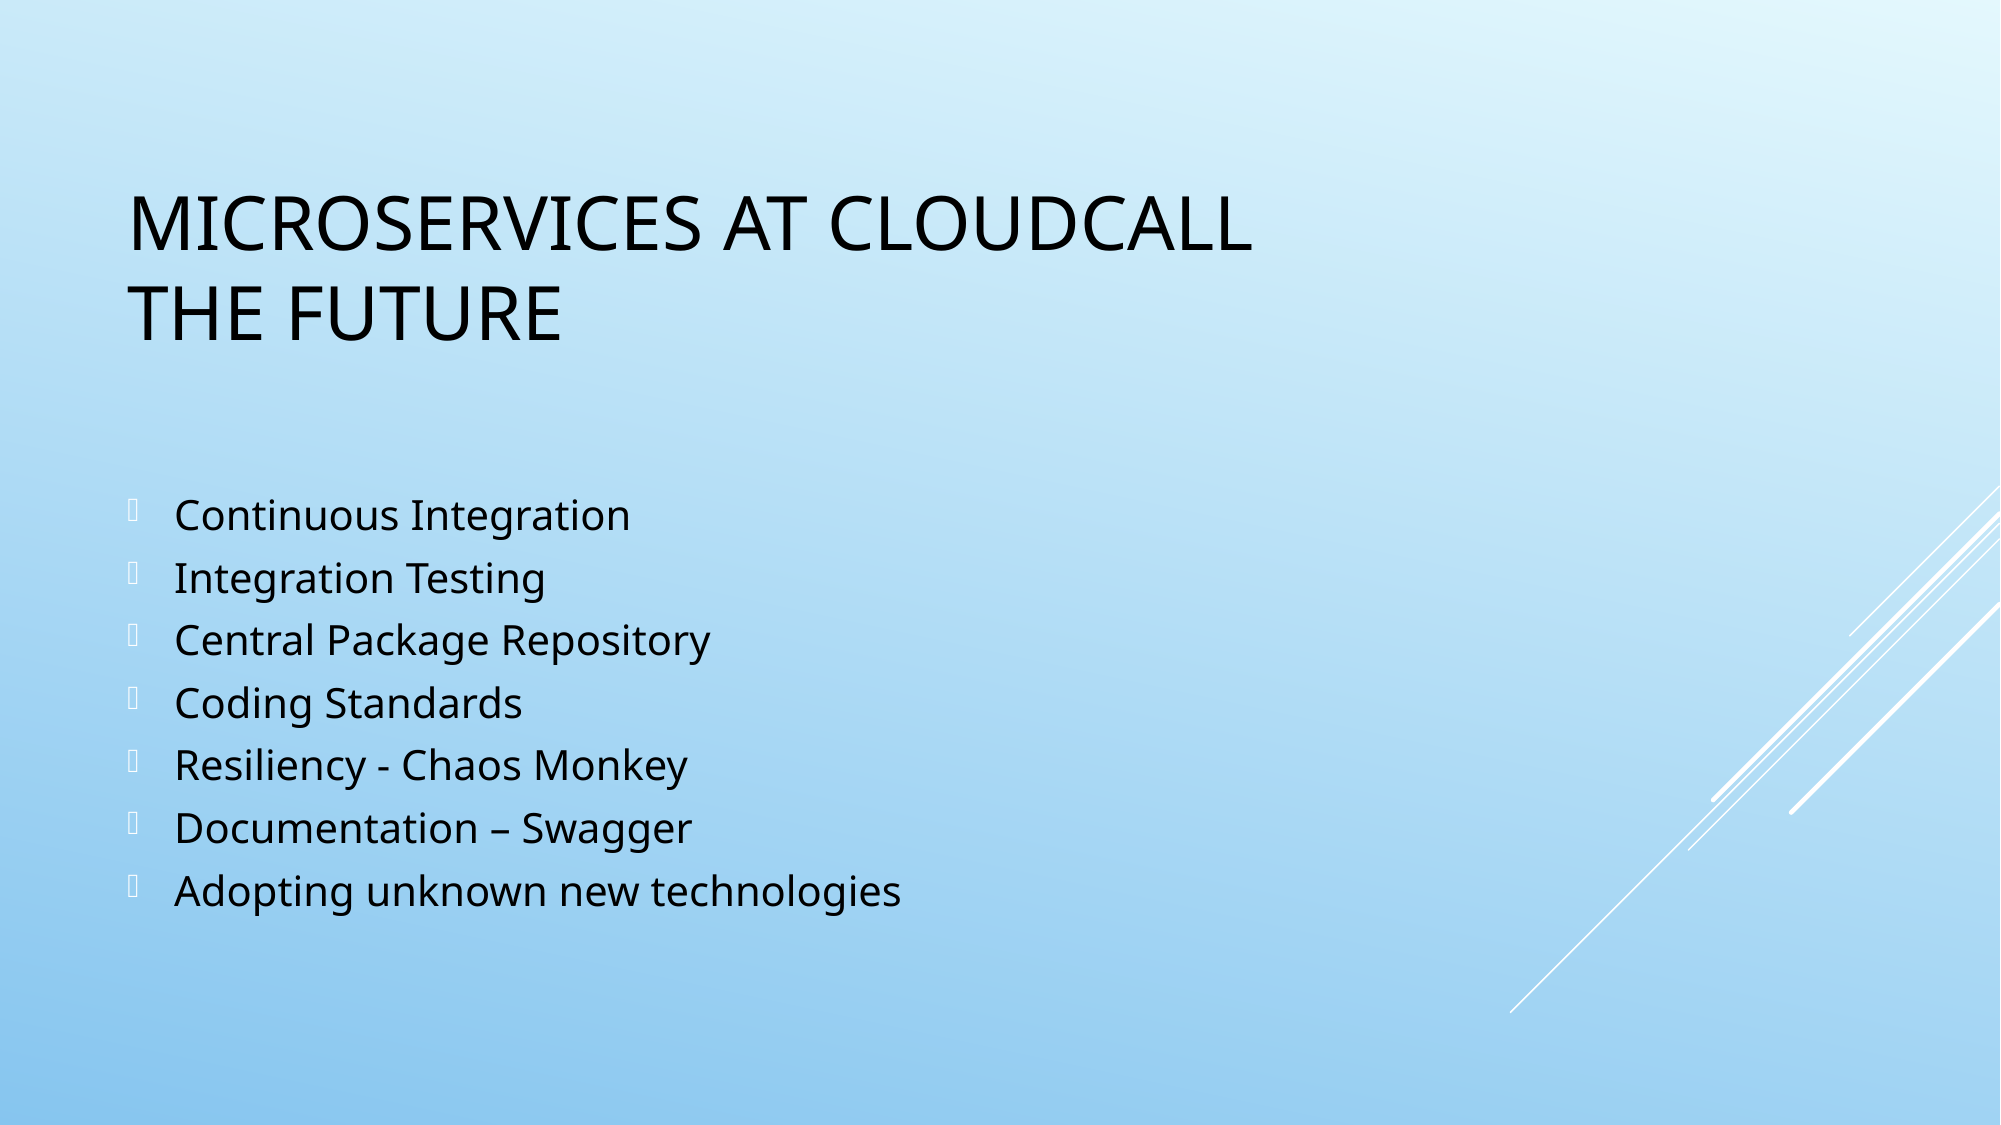

# Microservices at cloudcall the future
Continuous Integration
Integration Testing
Central Package Repository
Coding Standards
Resiliency - Chaos Monkey
Documentation – Swagger
Adopting unknown new technologies